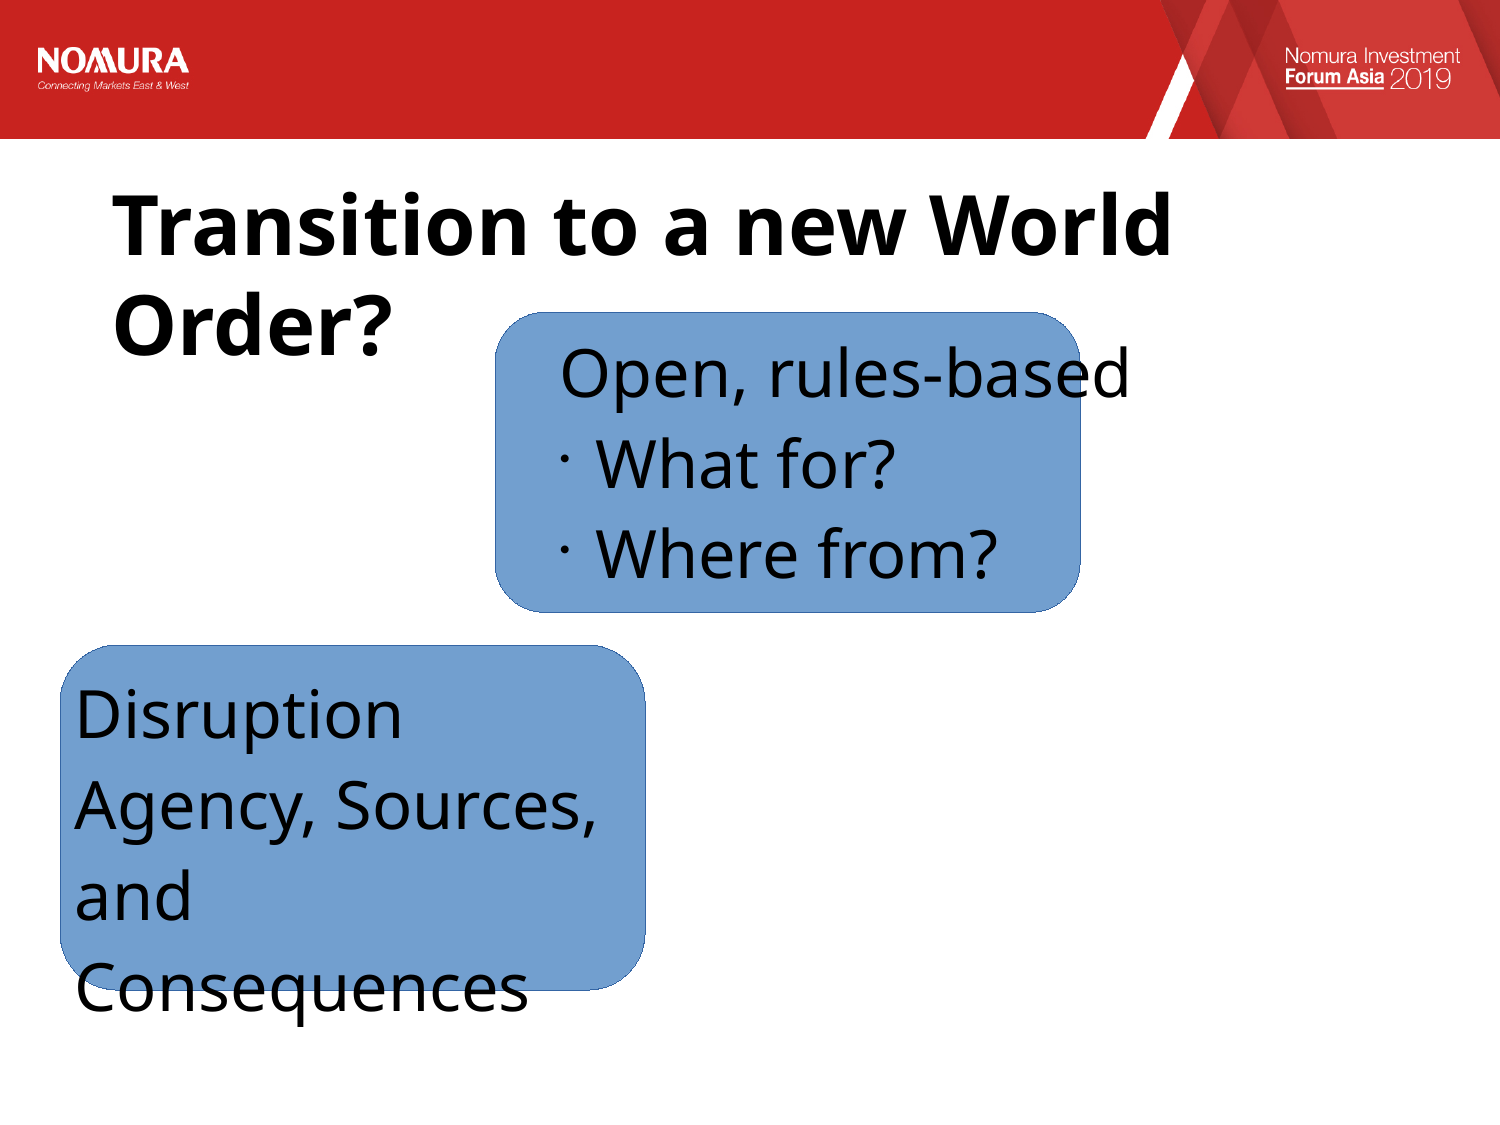

Transition to a new World Order?
Open, rules-based
What for?
Where from?
Disruption
Agency, Sources, and Consequences
#